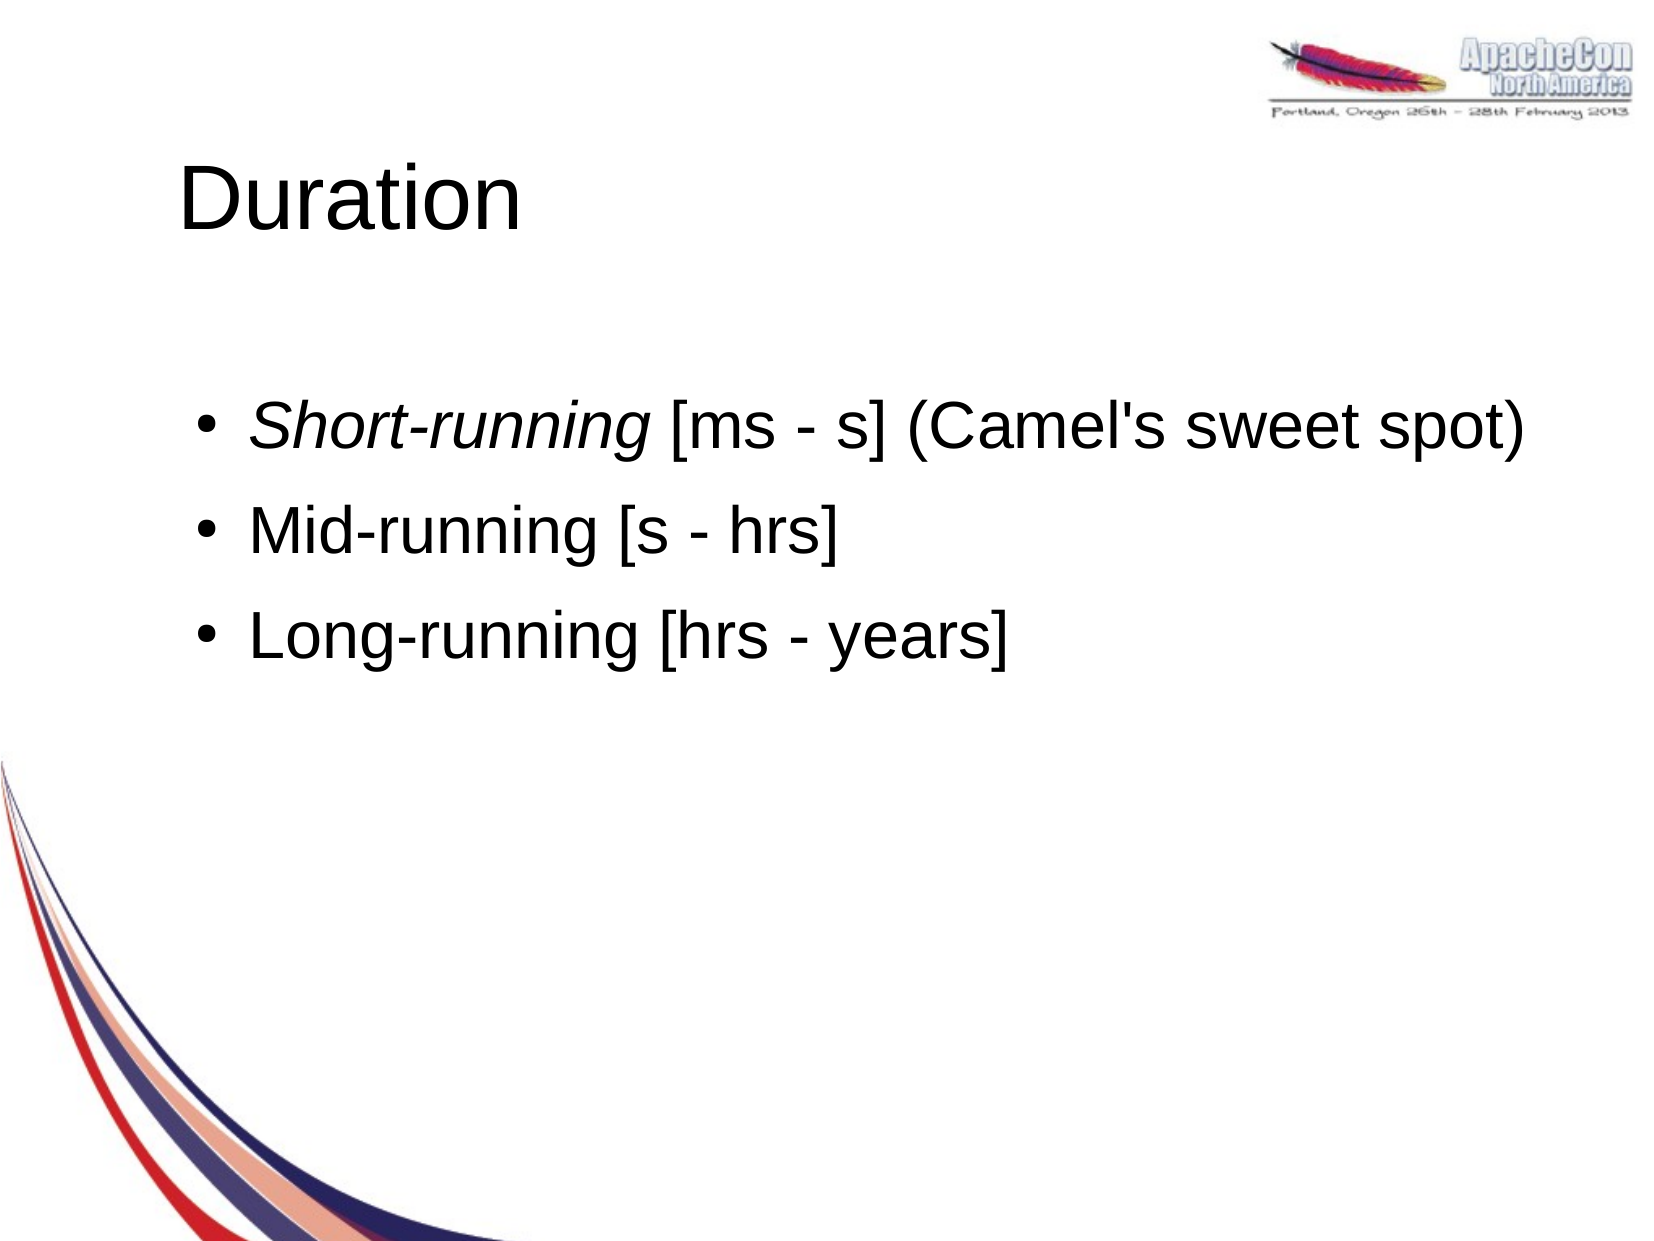

# Duration
Short-running [ms - s] (Camel's sweet spot)
Mid-running [s - hrs]
Long-running [hrs - years]